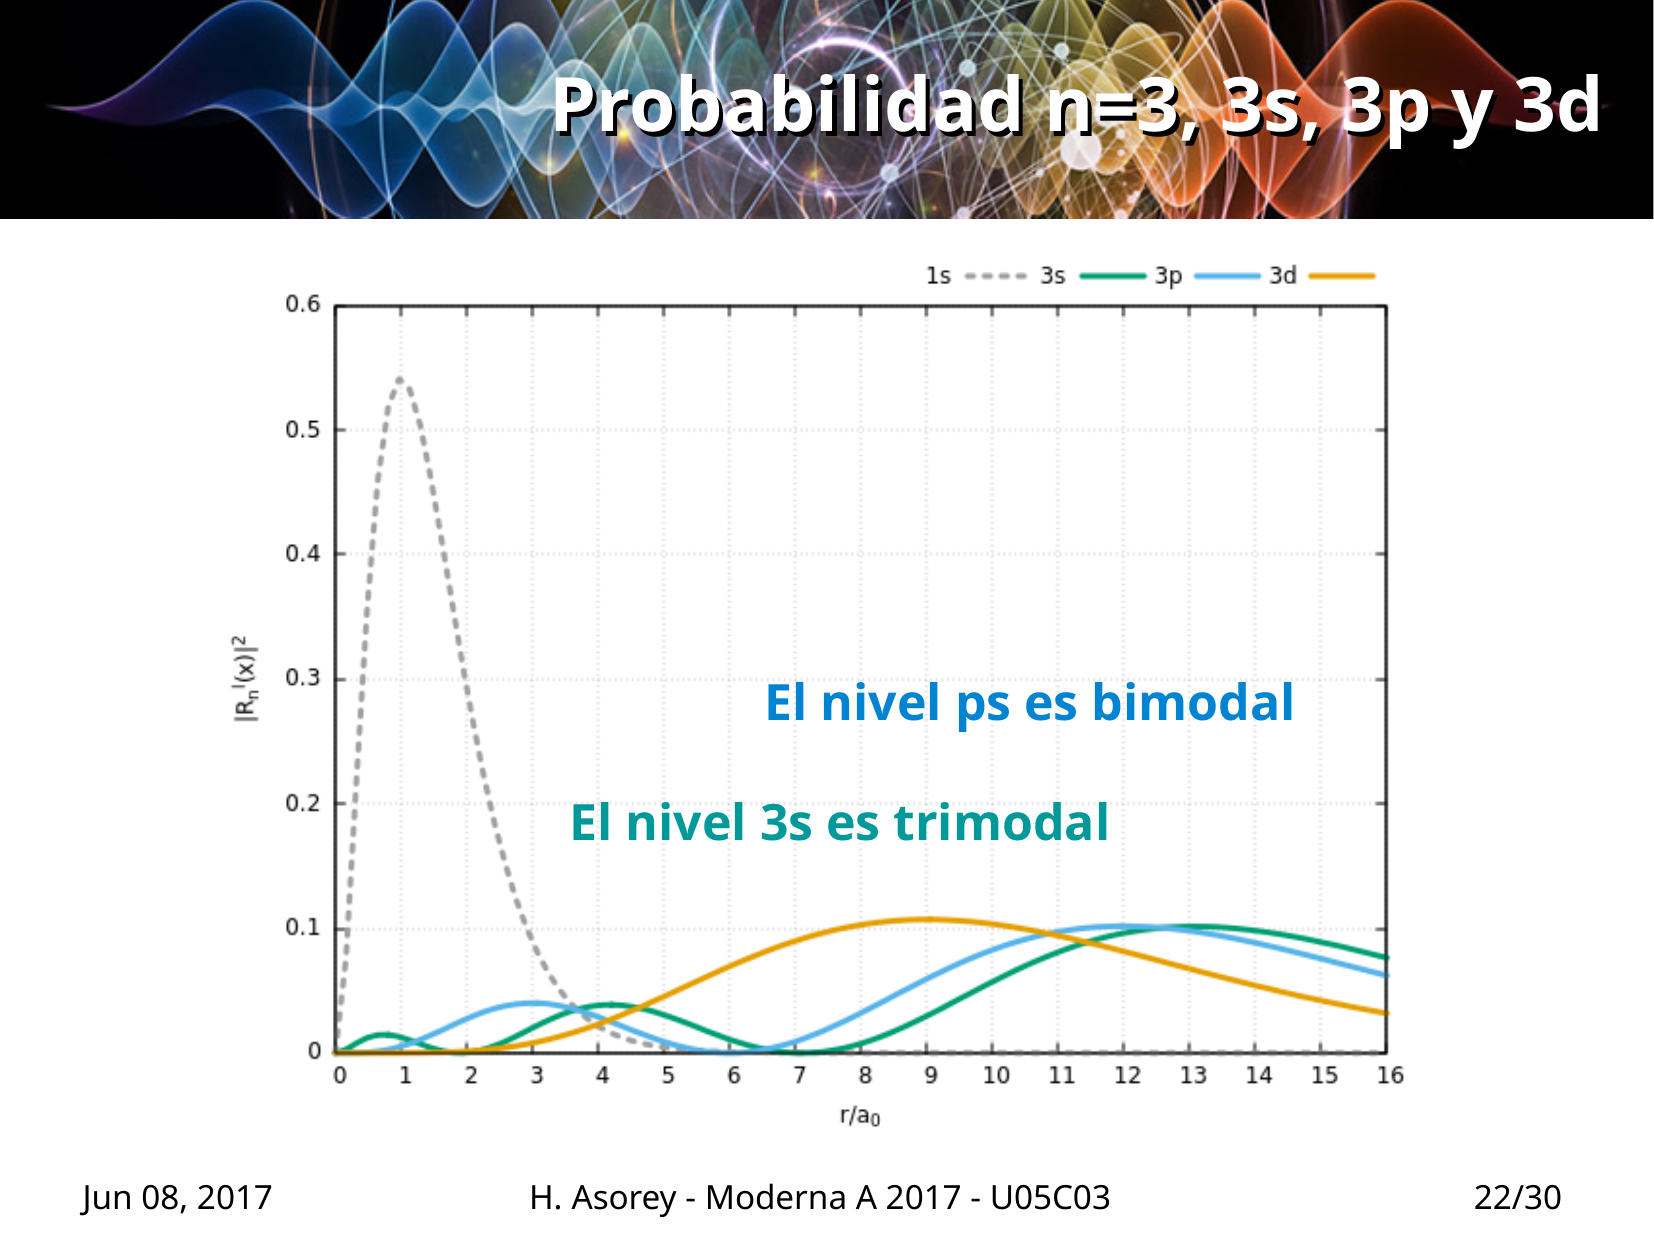

# Probabilidad n=3, 3s, 3p y 3d
El nivel ps es bimodal
El nivel 3s es trimodal
Jun 08, 2017
H. Asorey - Moderna A 2017 - U05C03
22